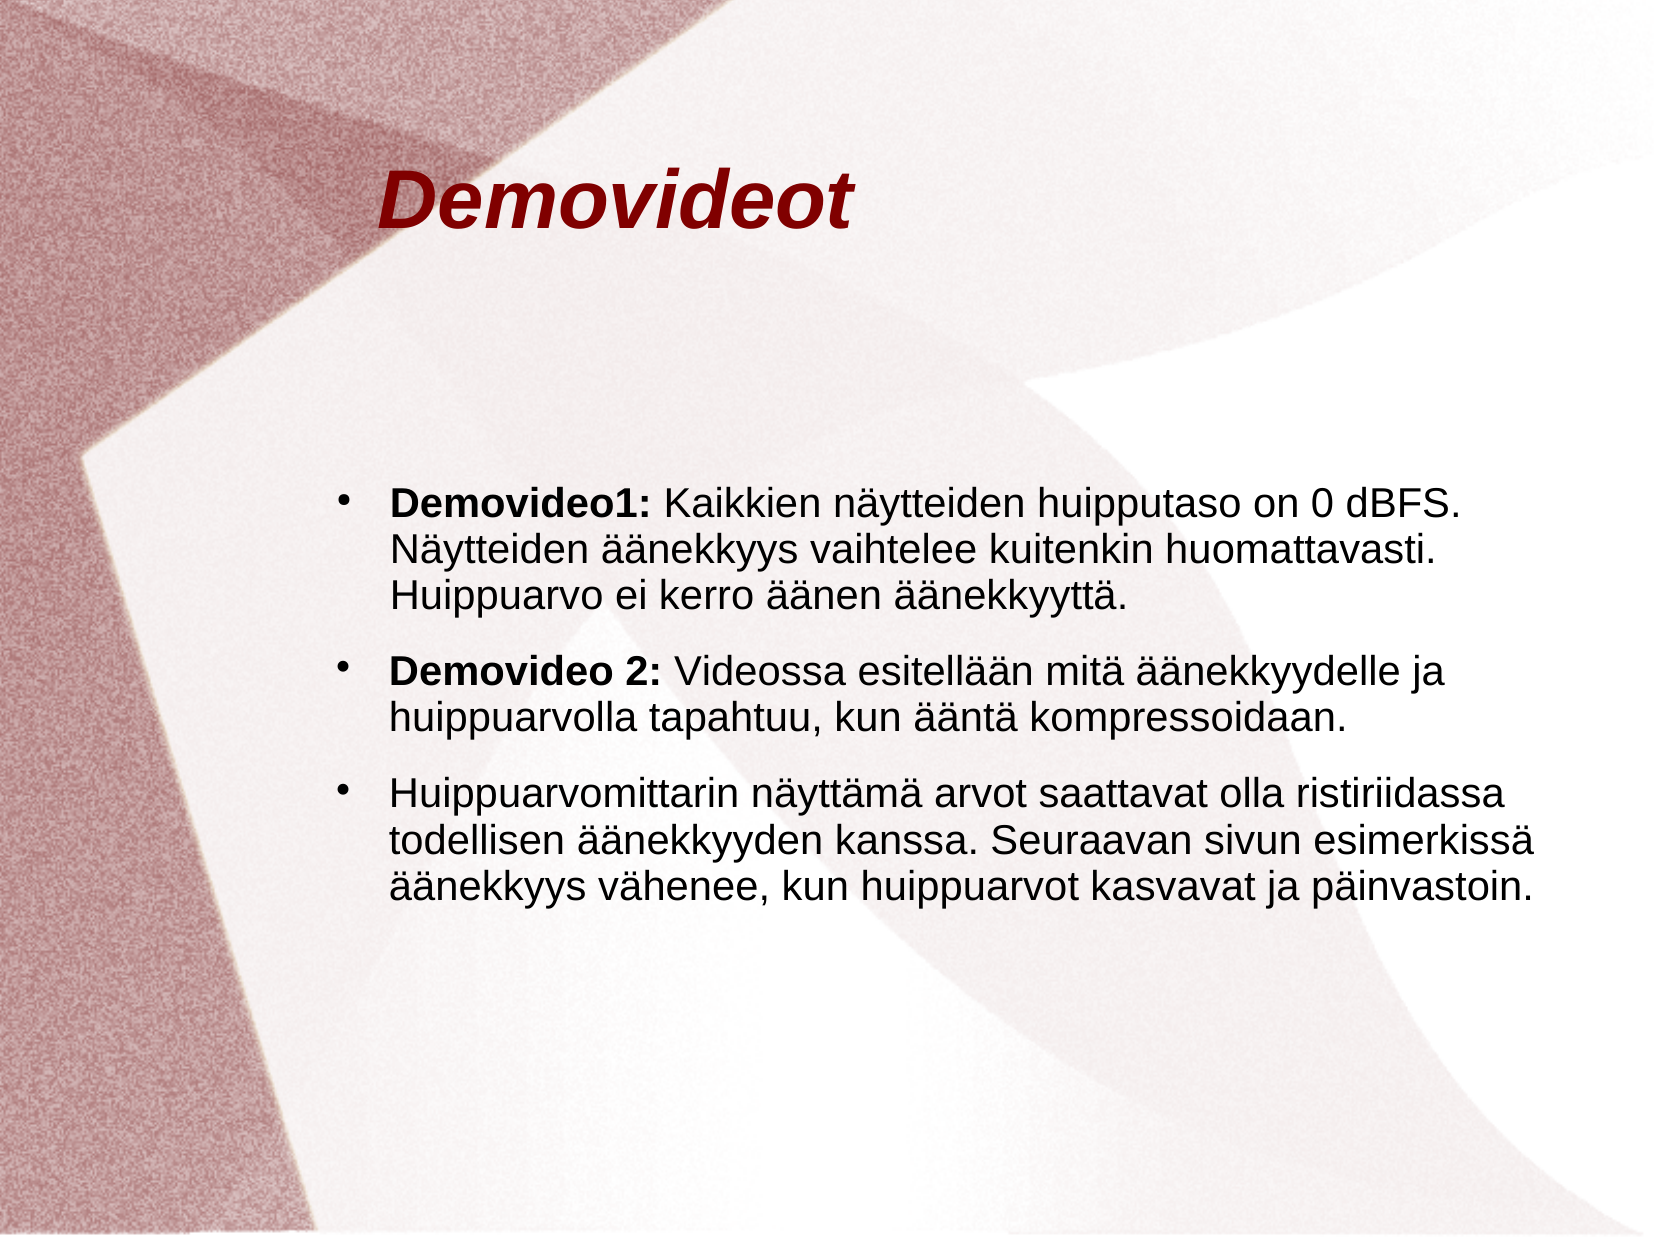

# Demovideot
Demovideo1: Kaikkien näytteiden huipputaso on 0 dBFS. Näytteiden äänekkyys vaihtelee kuitenkin huomattavasti. Huippuarvo ei kerro äänen äänekkyyttä.
Demovideo 2: Videossa esitellään mitä äänekkyydelle ja huippuarvolla tapahtuu, kun ääntä kompressoidaan.
Huippuarvomittarin näyttämä arvot saattavat olla ristiriidassa todellisen äänekkyyden kanssa. Seuraavan sivun esimerkissä äänekkyys vähenee, kun huippuarvot kasvavat ja päinvastoin.